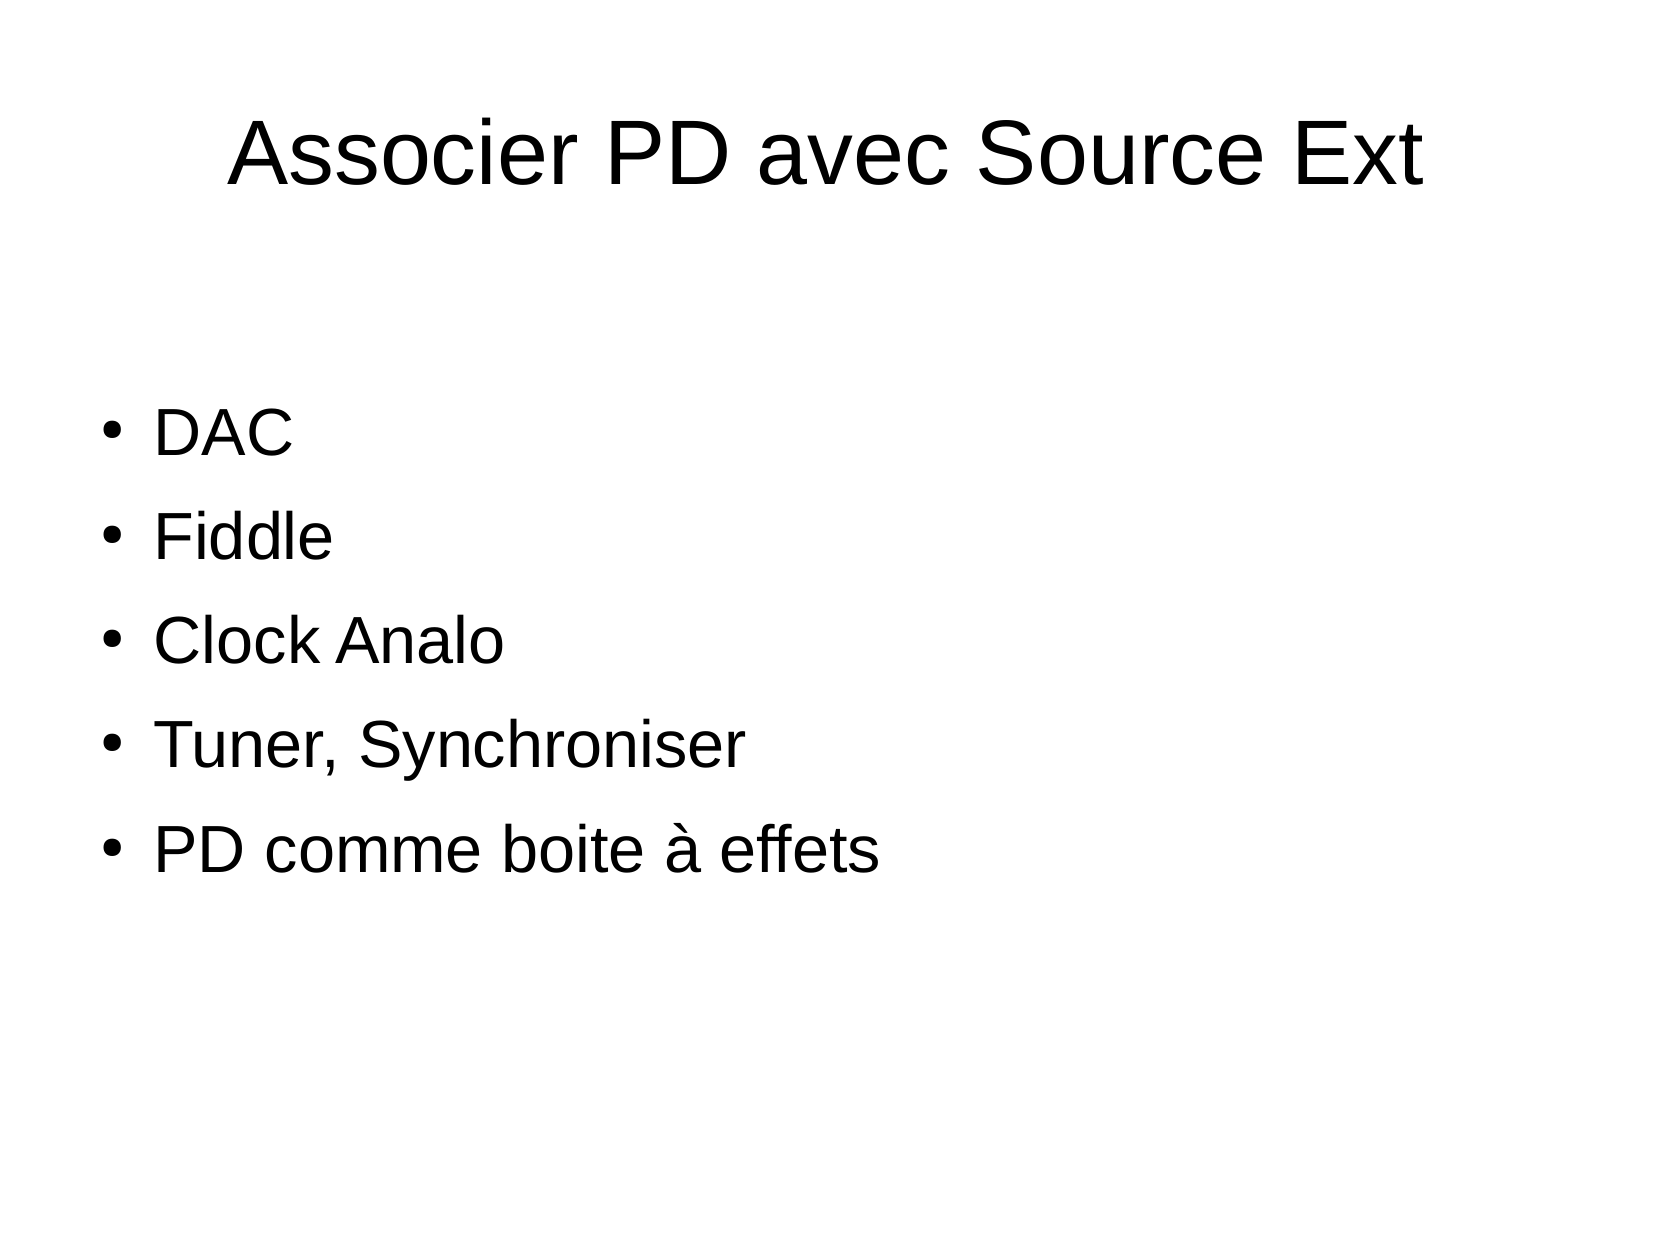

# Associer PD avec Source Ext
DAC
Fiddle
Clock Analo
Tuner, Synchroniser
PD comme boite à effets